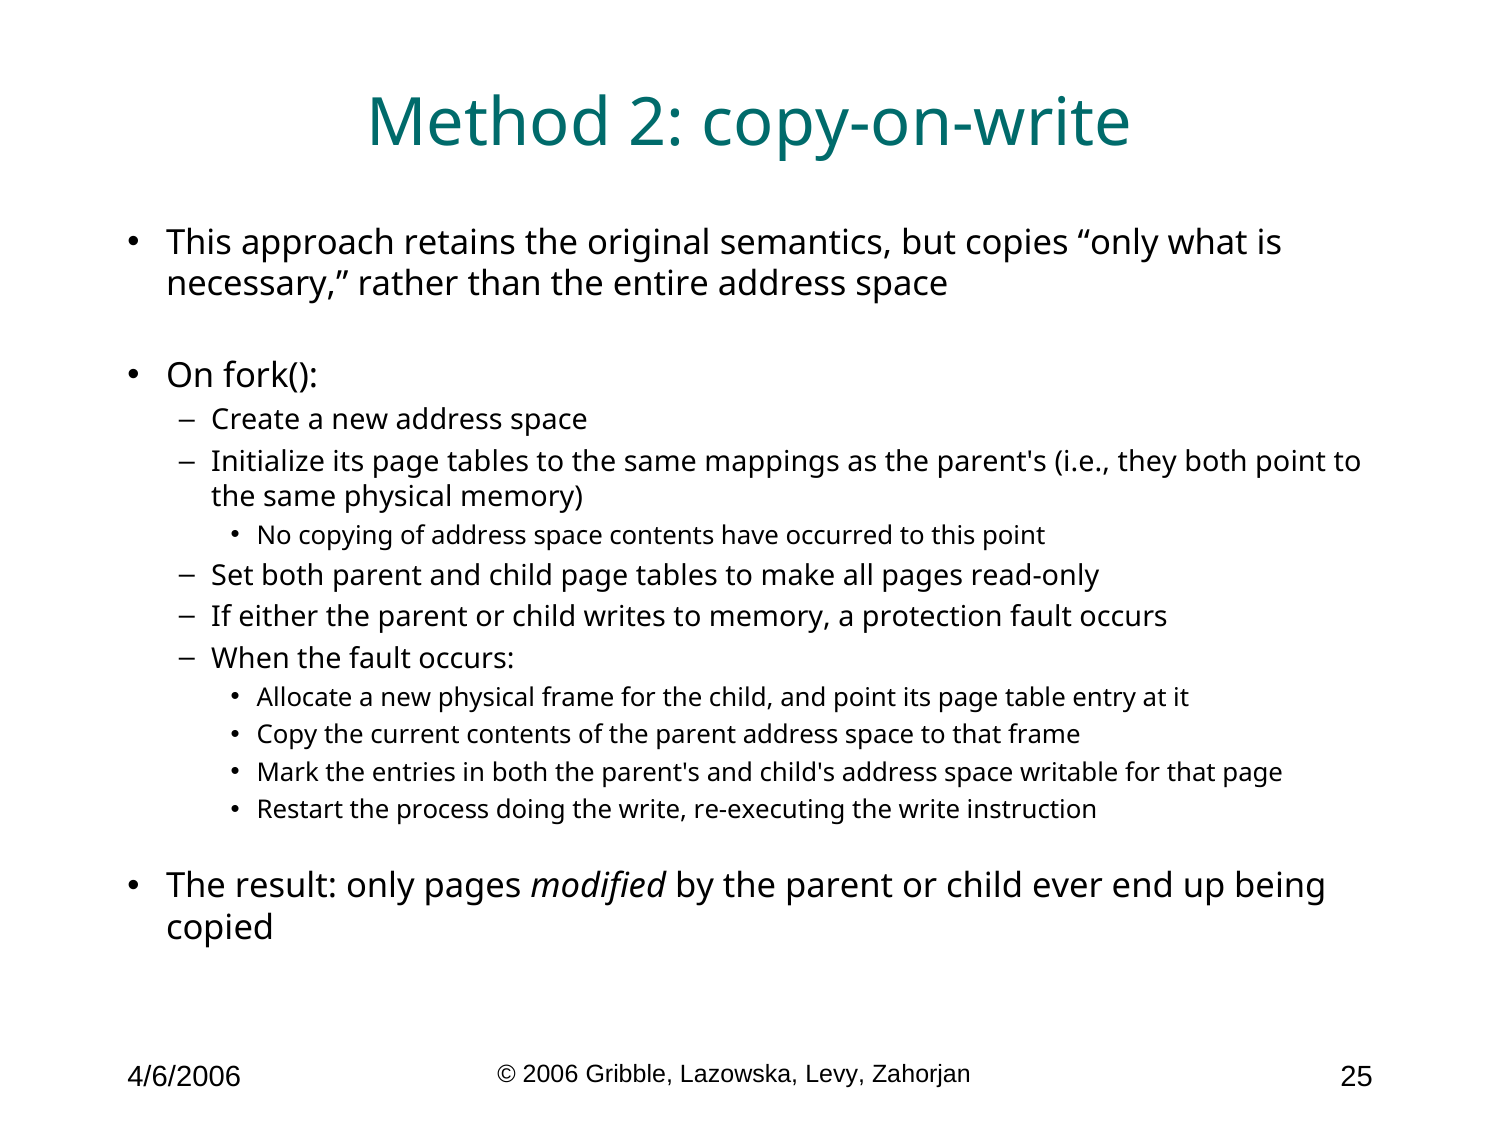

# Method 2: copy-on-write
This approach retains the original semantics, but copies “only what is necessary,” rather than the entire address space
On fork():
Create a new address space
Initialize its page tables to the same mappings as the parent's (i.e., they both point to the same physical memory)
No copying of address space contents have occurred to this point
Set both parent and child page tables to make all pages read-only
If either the parent or child writes to memory, a protection fault occurs
When the fault occurs:
Allocate a new physical frame for the child, and point its page table entry at it
Copy the current contents of the parent address space to that frame
Mark the entries in both the parent's and child's address space writable for that page
Restart the process doing the write, re-executing the write instruction
The result: only pages modified by the parent or child ever end up being copied
25